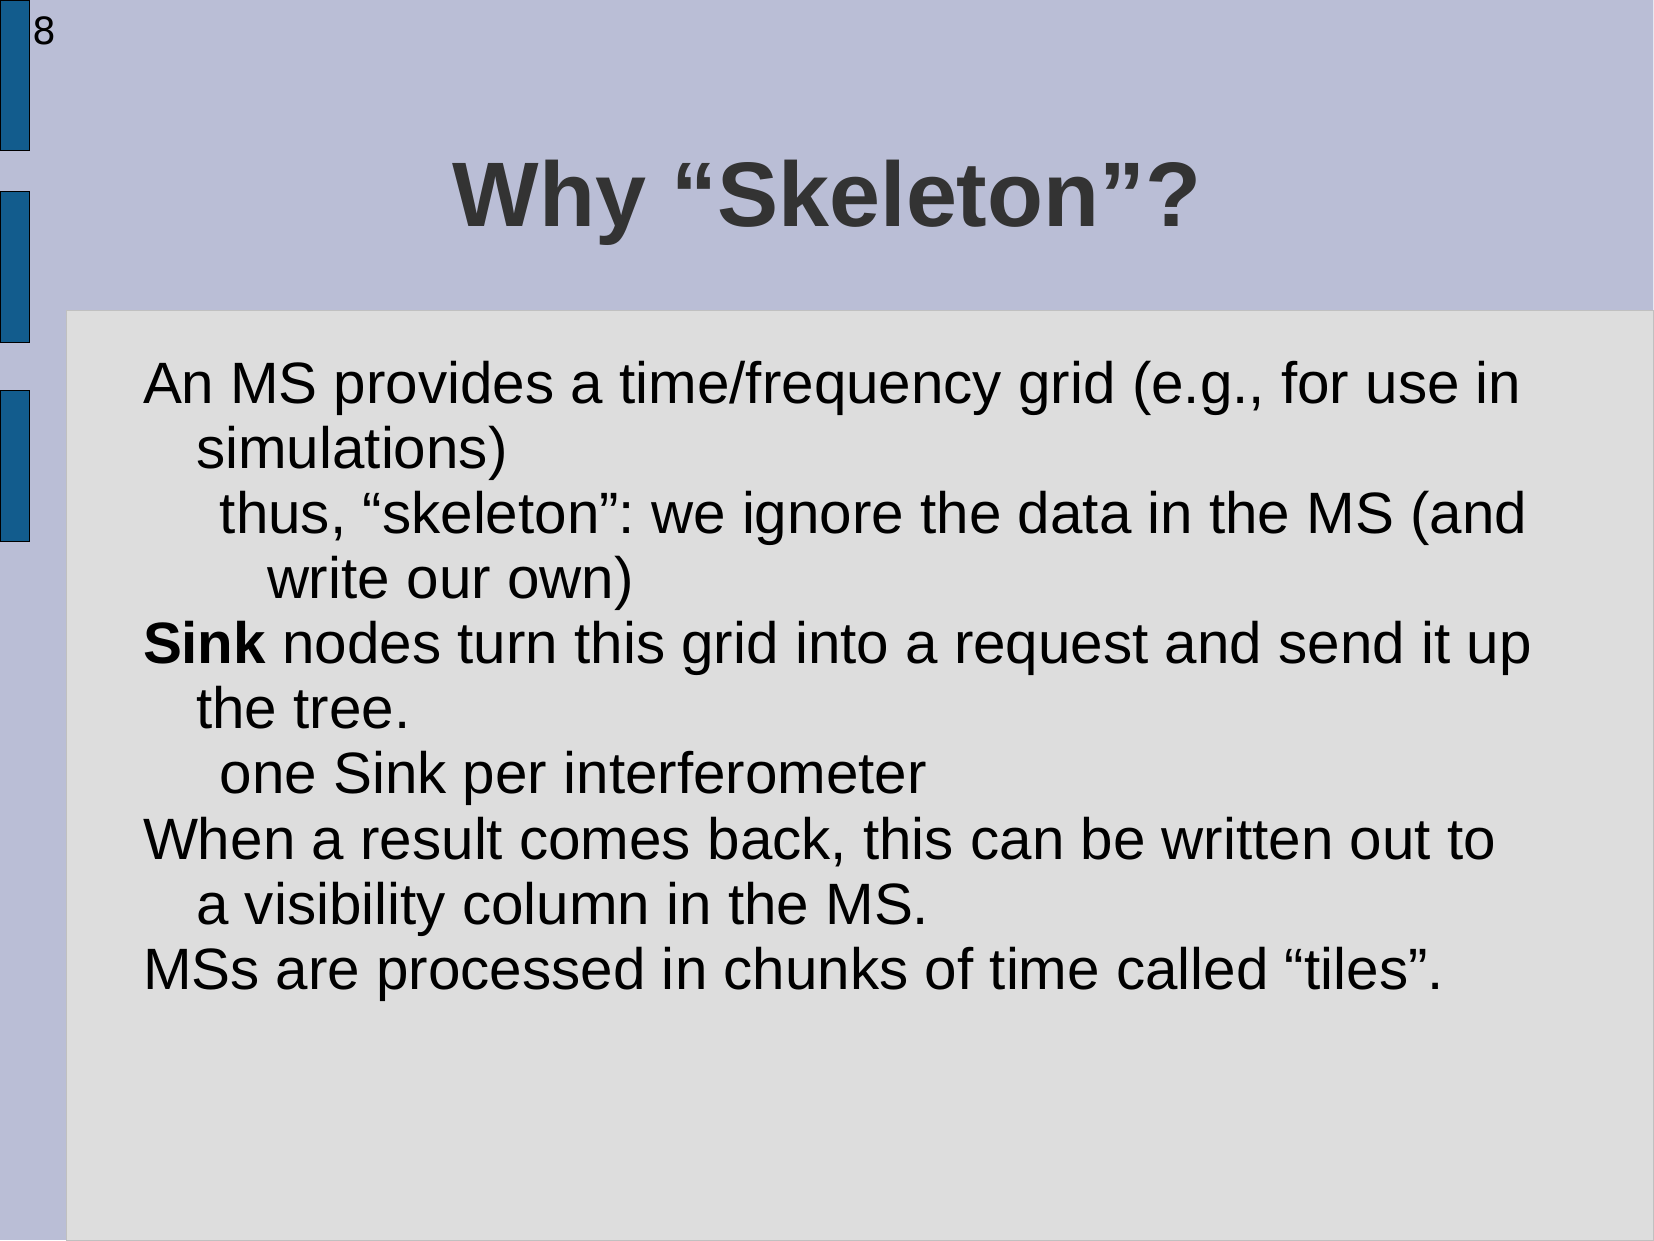

# Why “Skeleton”?
An MS provides a time/frequency grid (e.g., for use in simulations)
thus, “skeleton”: we ignore the data in the MS (and write our own)
Sink nodes turn this grid into a request and send it up the tree.
one Sink per interferometer
When a result comes back, this can be written out to a visibility column in the MS.
MSs are processed in chunks of time called “tiles”.